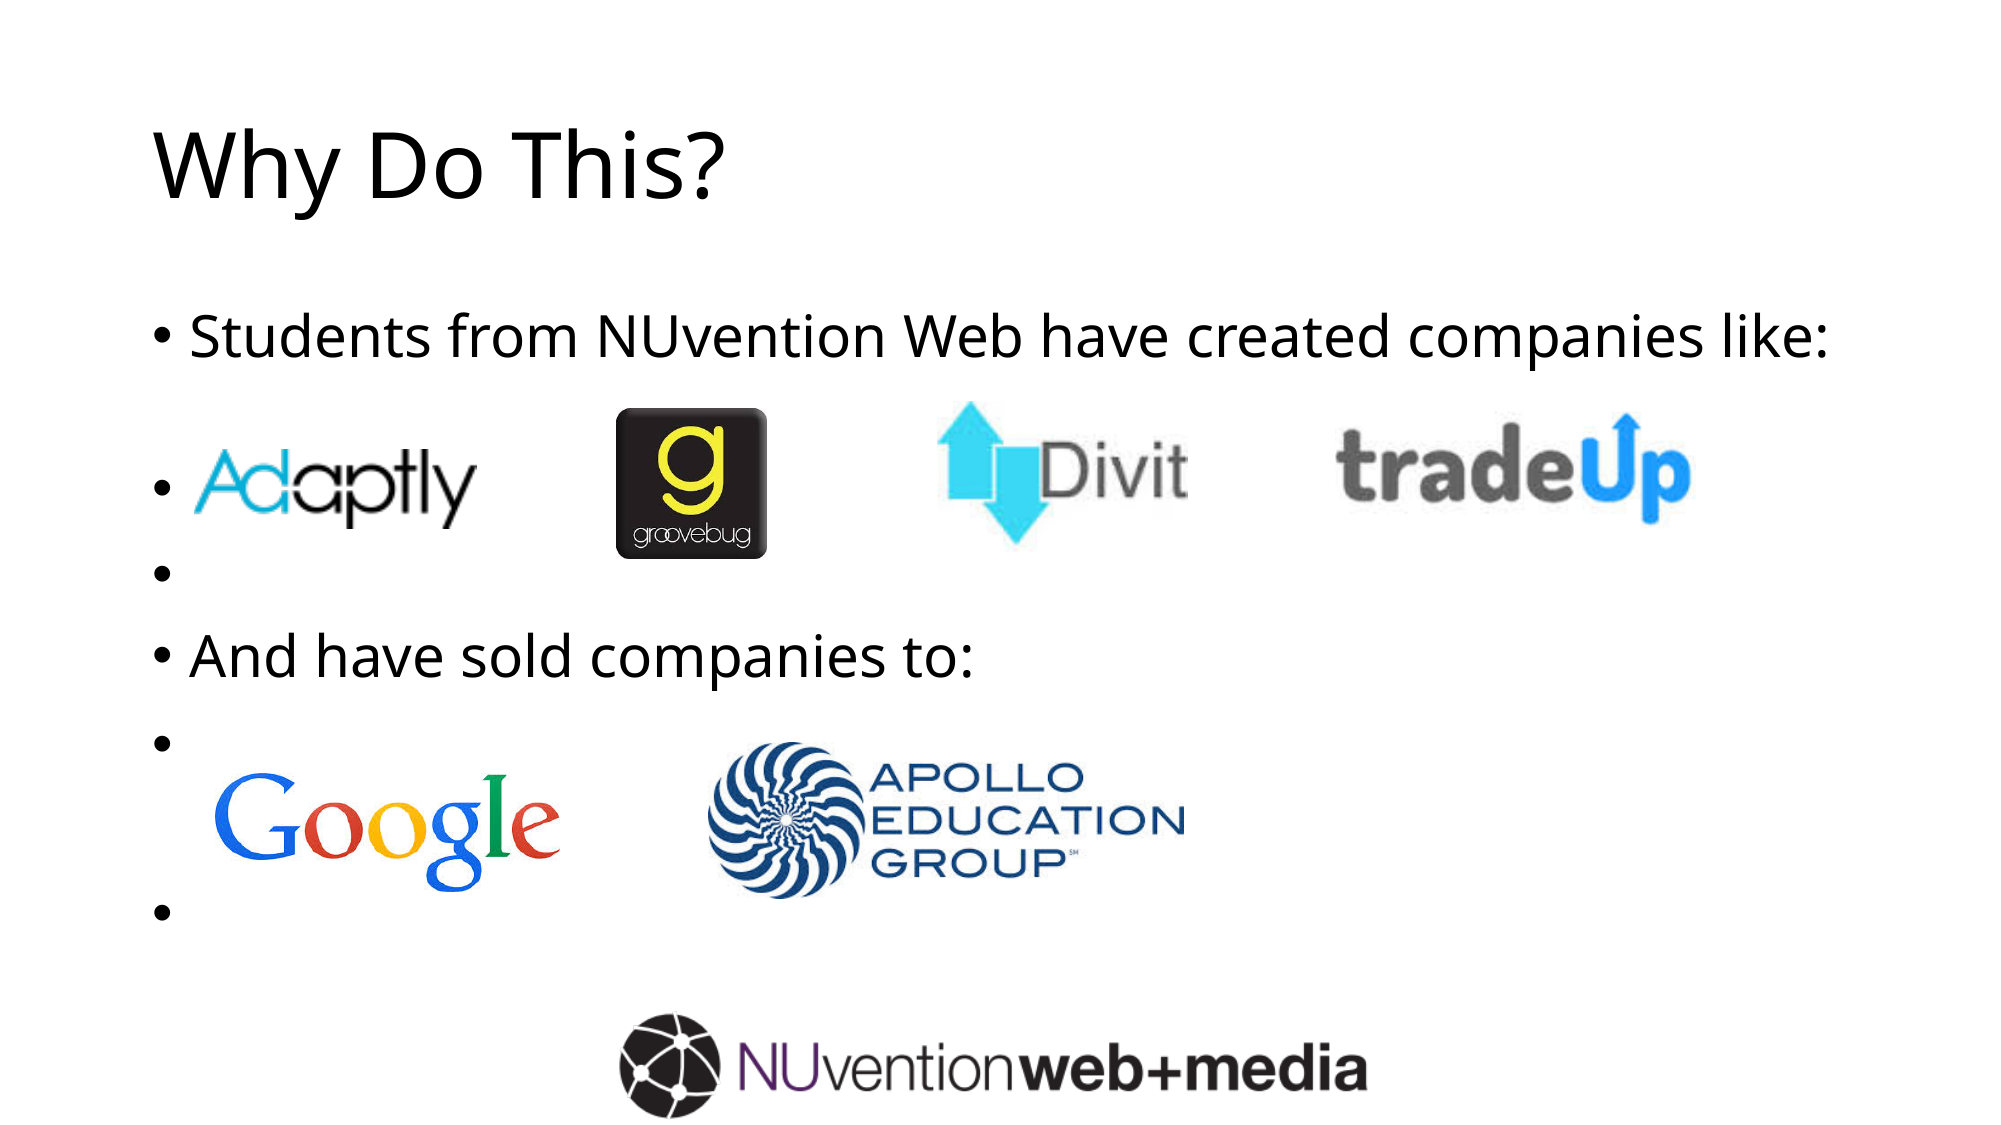

# Why Do This?
Students from NUvention Web have created companies like:
And have sold companies to: